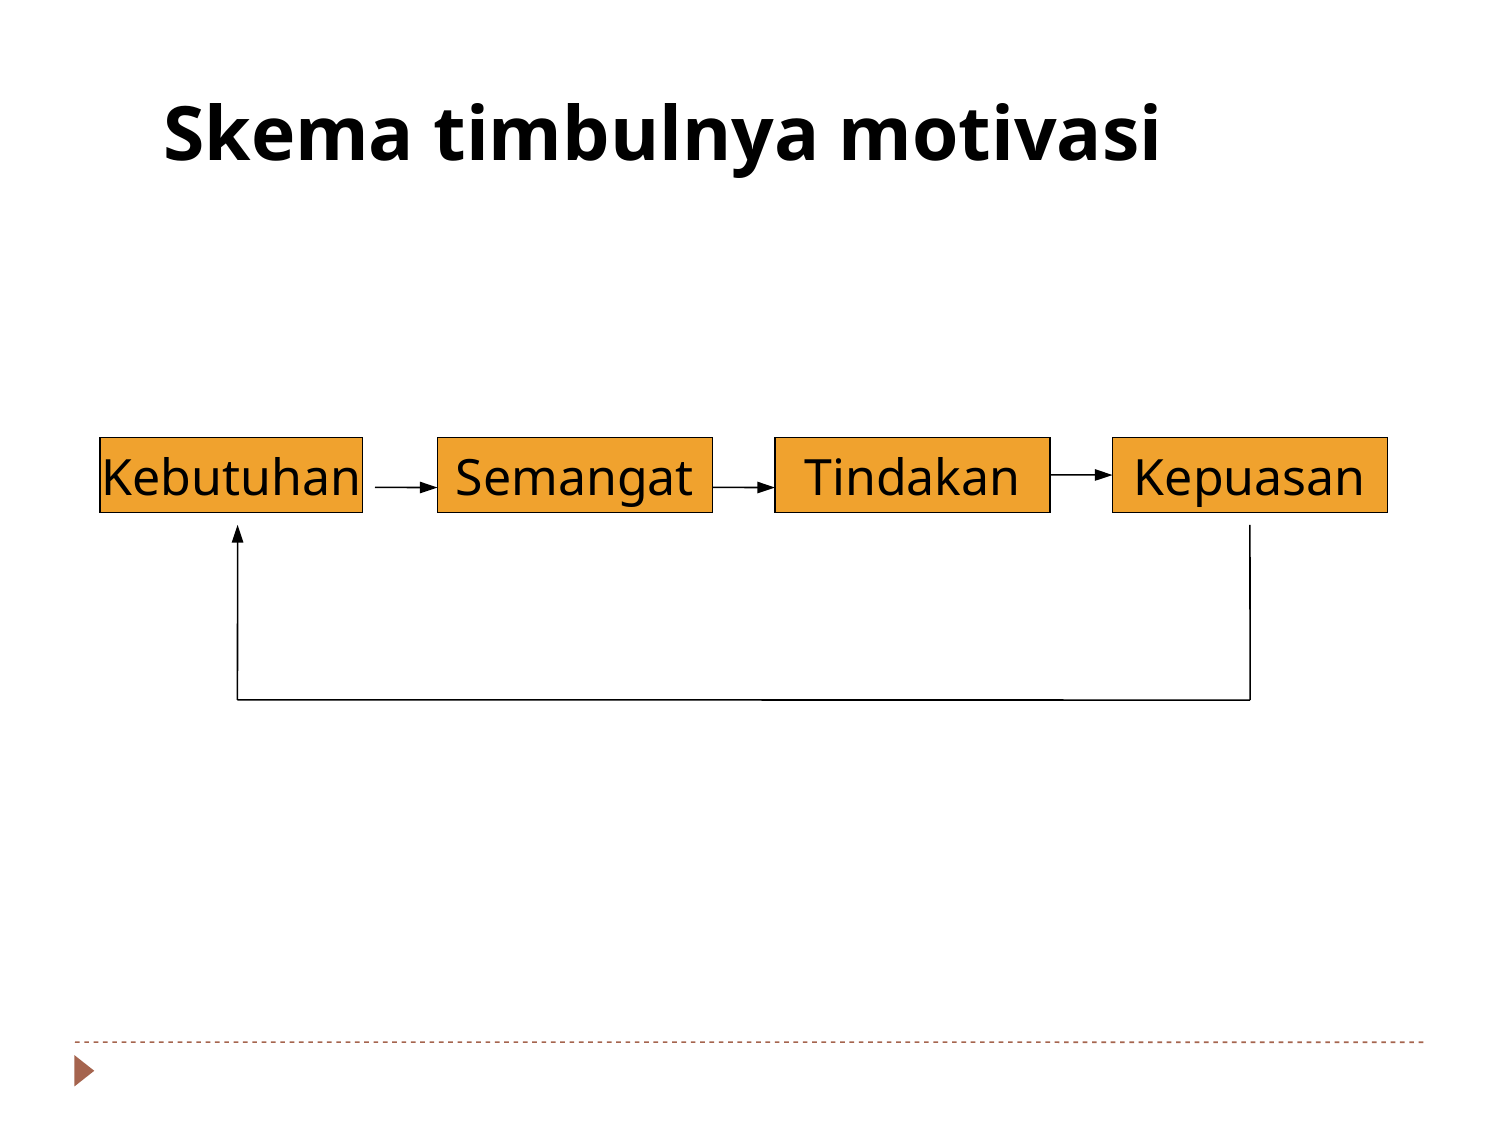

# Skema timbulnya motivasi
Kebutuhan
Semangat
Tindakan
Kepuasan